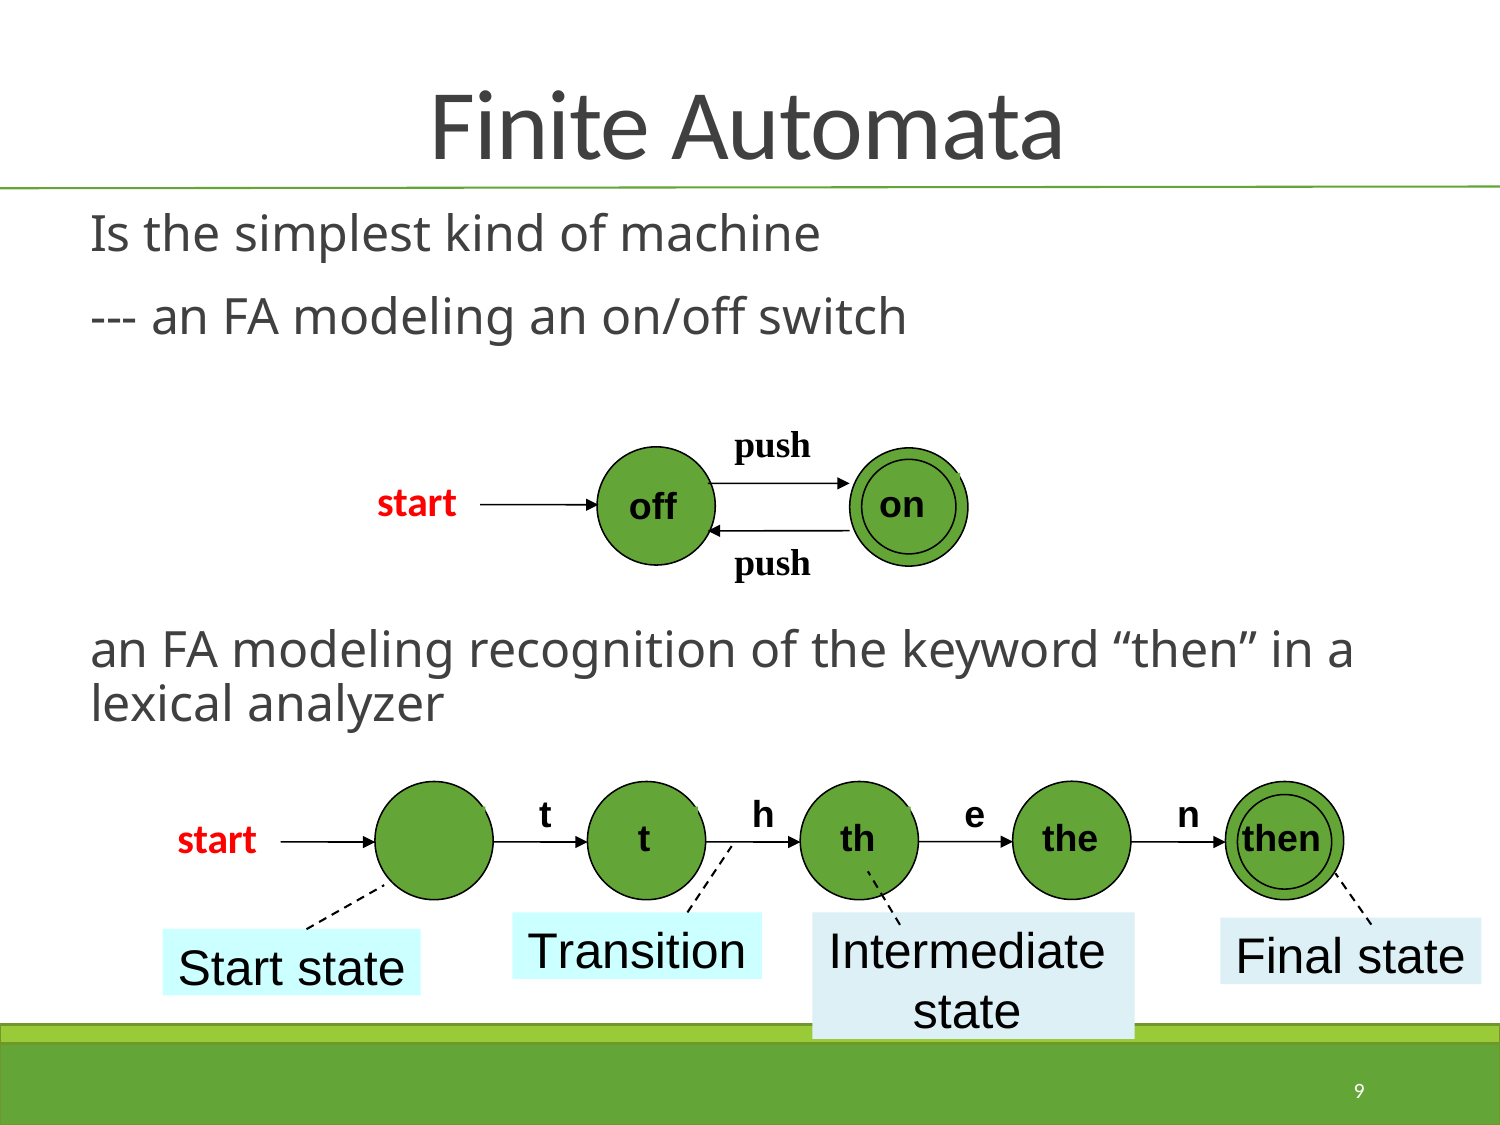

Finite Automata
# Is the simplest kind of machine
--- an FA modeling an on/off switch
an FA modeling recognition of the keyword “then” in a lexical analyzer
push
on
start
off
push
 t
 th
 e
 t
 h
 n
start
the
then
Transition
Intermediate state
Final state
Start state
9